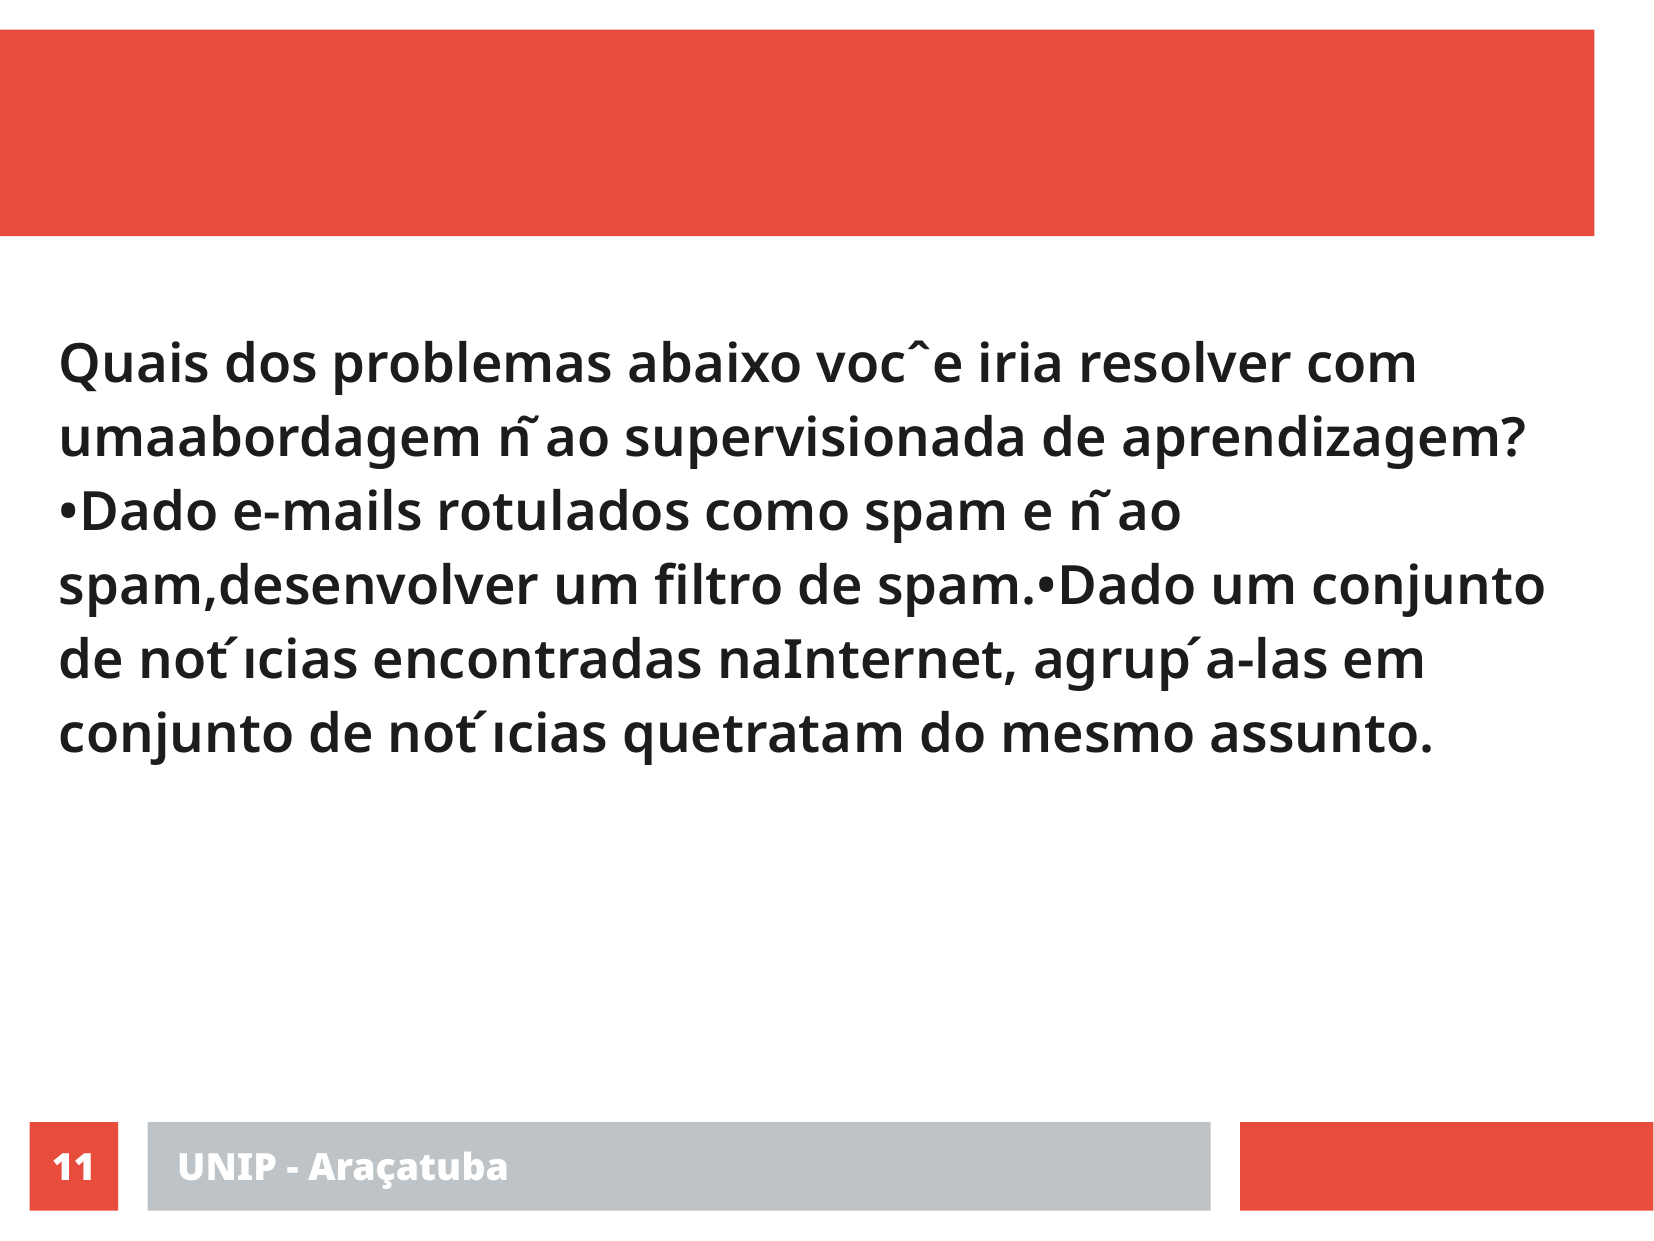

#
Quais dos problemas abaixo vocˆe iria resolver com umaabordagem n ̃ao supervisionada de aprendizagem?•Dado e-mails rotulados como spam e n ̃ao spam,desenvolver um filtro de spam.•Dado um conjunto de not ́ıcias encontradas naInternet, agrup ́a-las em conjunto de not ́ıcias quetratam do mesmo assunto.
11
UNIP - Araçatuba